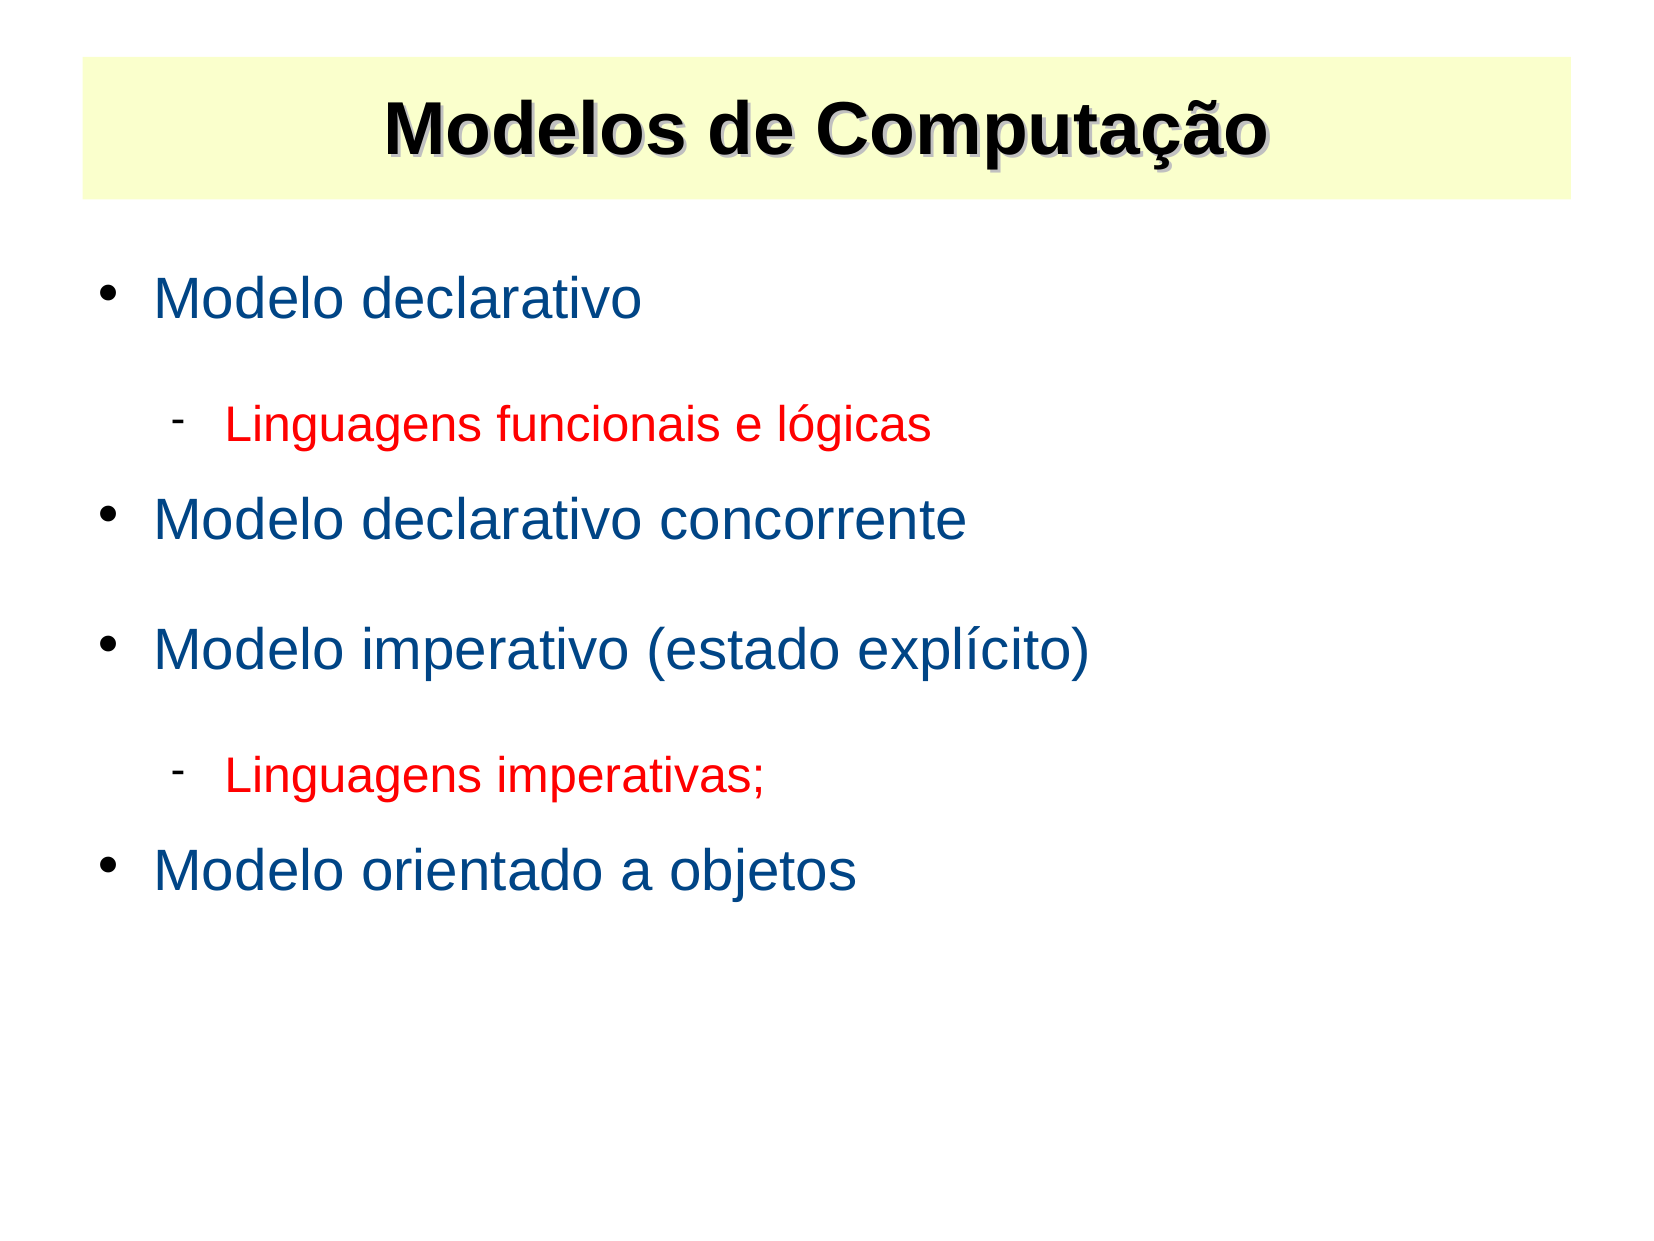

# Modelos de Computação
Modelo declarativo
Linguagens funcionais e lógicas
Modelo declarativo concorrente
Modelo imperativo (estado explícito)
Linguagens imperativas;
Modelo orientado a objetos